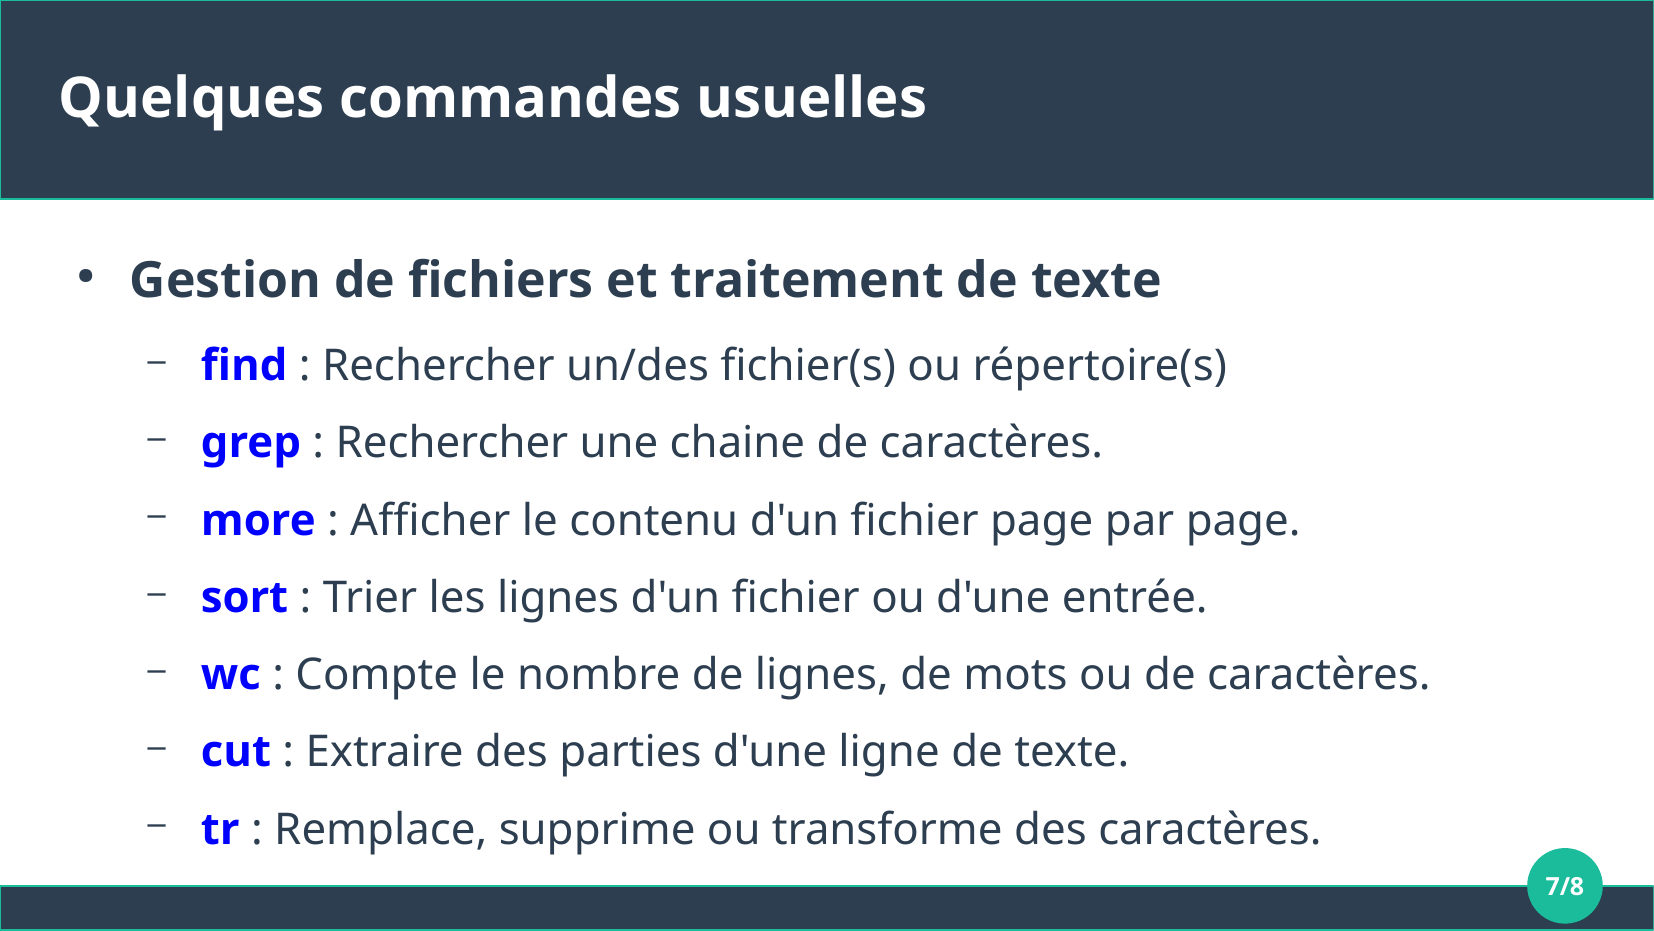

# Quelques commandes usuelles
Gestion de fichiers et traitement de texte
find : Rechercher un/des fichier(s) ou répertoire(s)
grep : Rechercher une chaine de caractères.
more : Afficher le contenu d'un fichier page par page.
sort : Trier les lignes d'un fichier ou d'une entrée.
wc : Compte le nombre de lignes, de mots ou de caractères.
cut : Extraire des parties d'une ligne de texte.
tr : Remplace, supprime ou transforme des caractères.
7